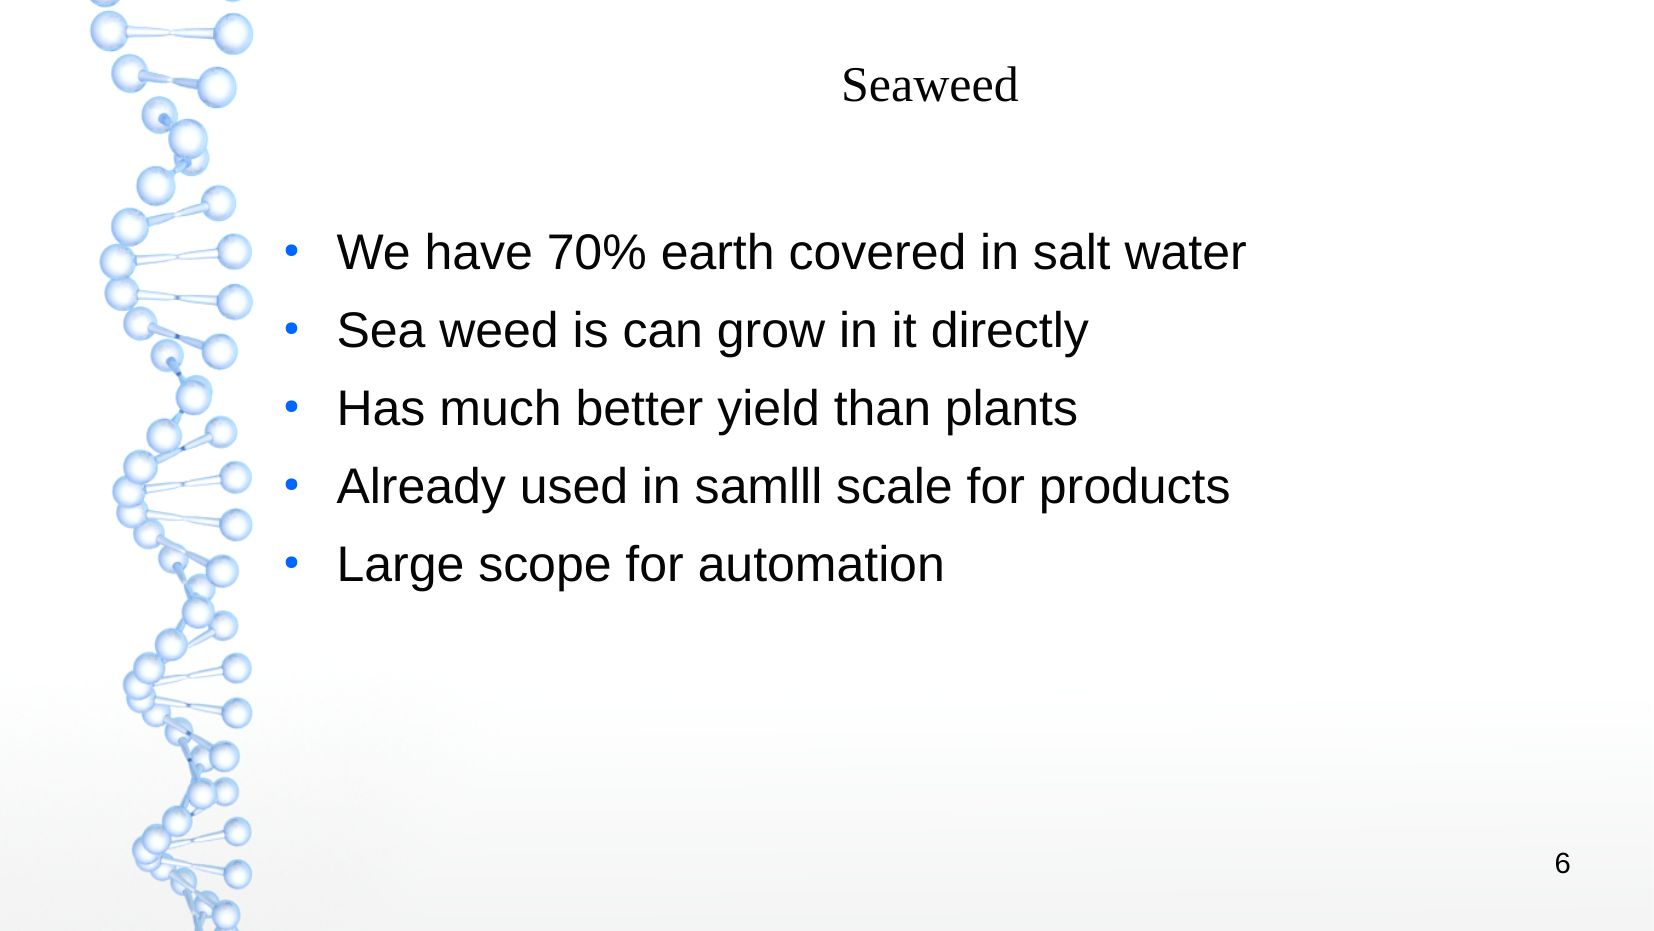

# Seaweed
We have 70% earth covered in salt water
Sea weed is can grow in it directly
Has much better yield than plants
Already used in samlll scale for products
Large scope for automation
6